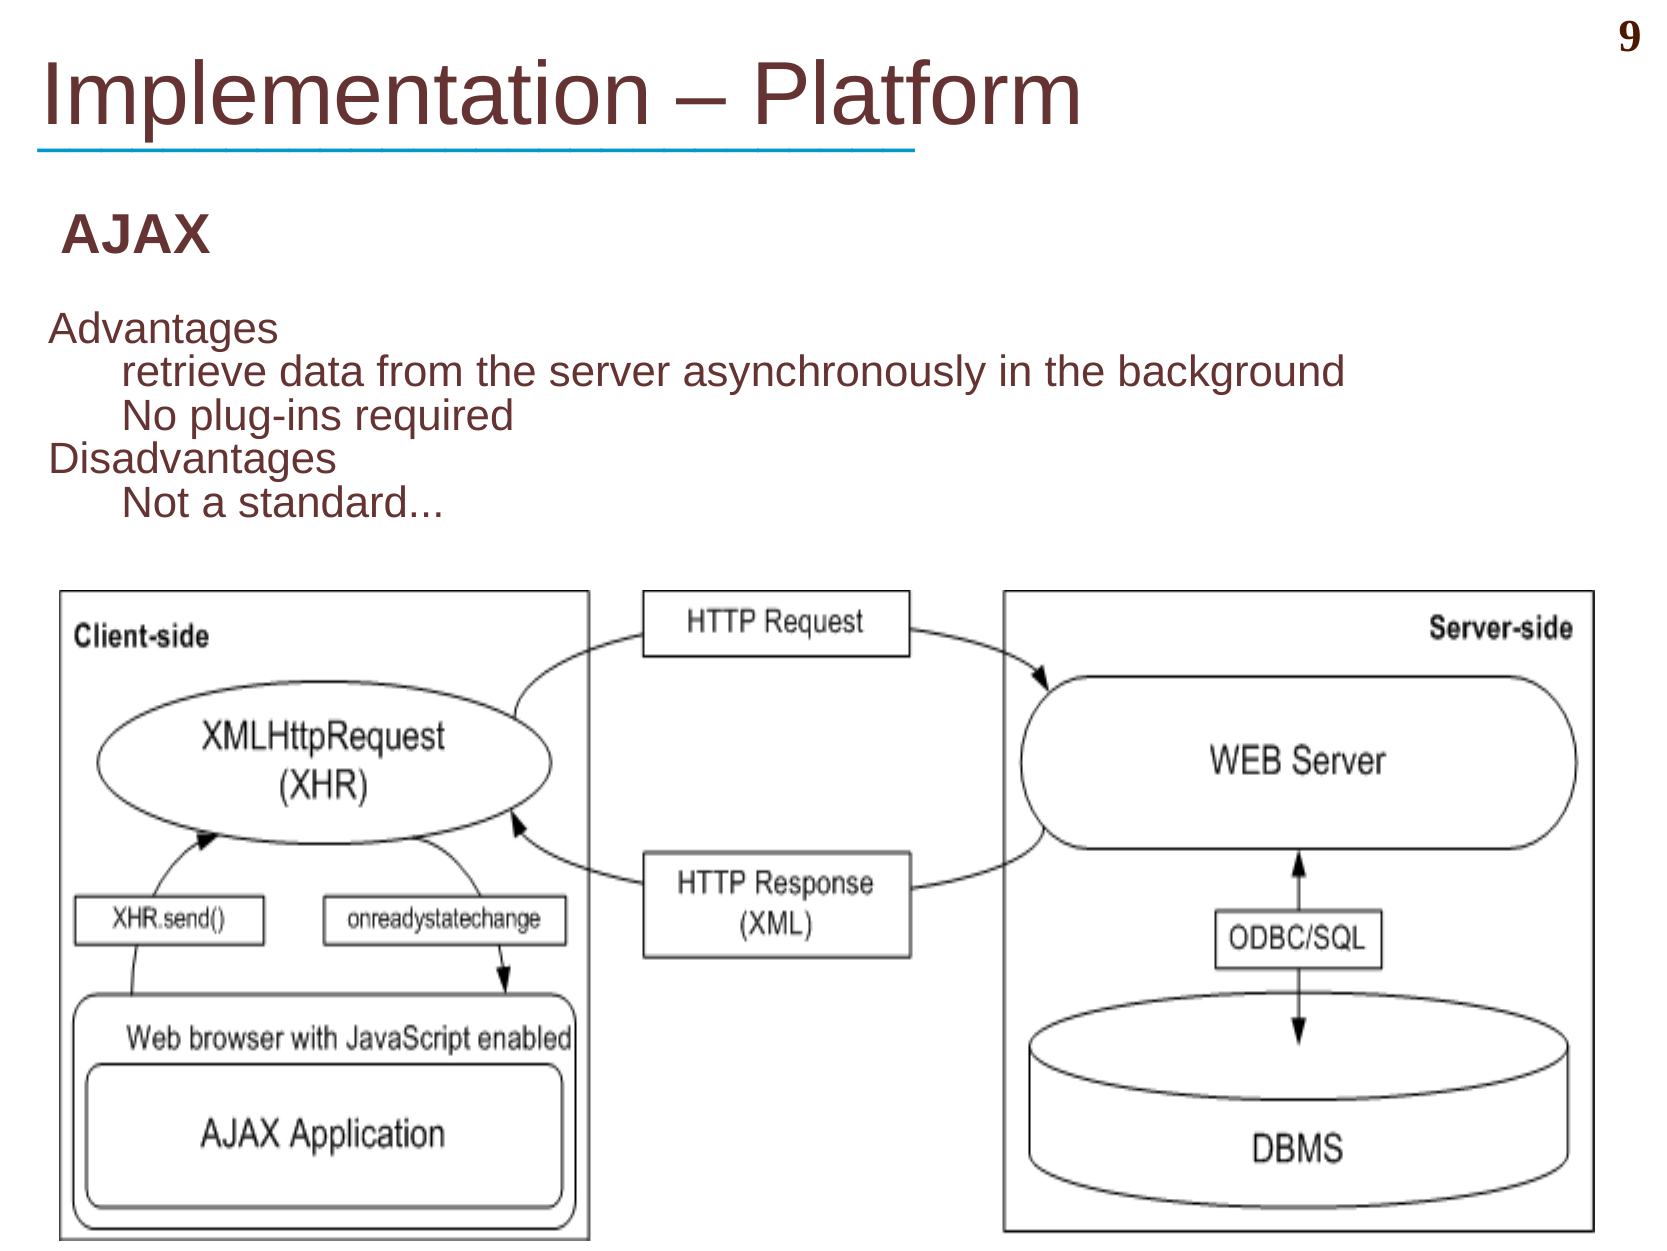

9
# Implementation – Platform
____________________________
 AJAX
Advantages
retrieve data from the server asynchronously in the background
No plug-ins required
Disadvantages
Not a standard...